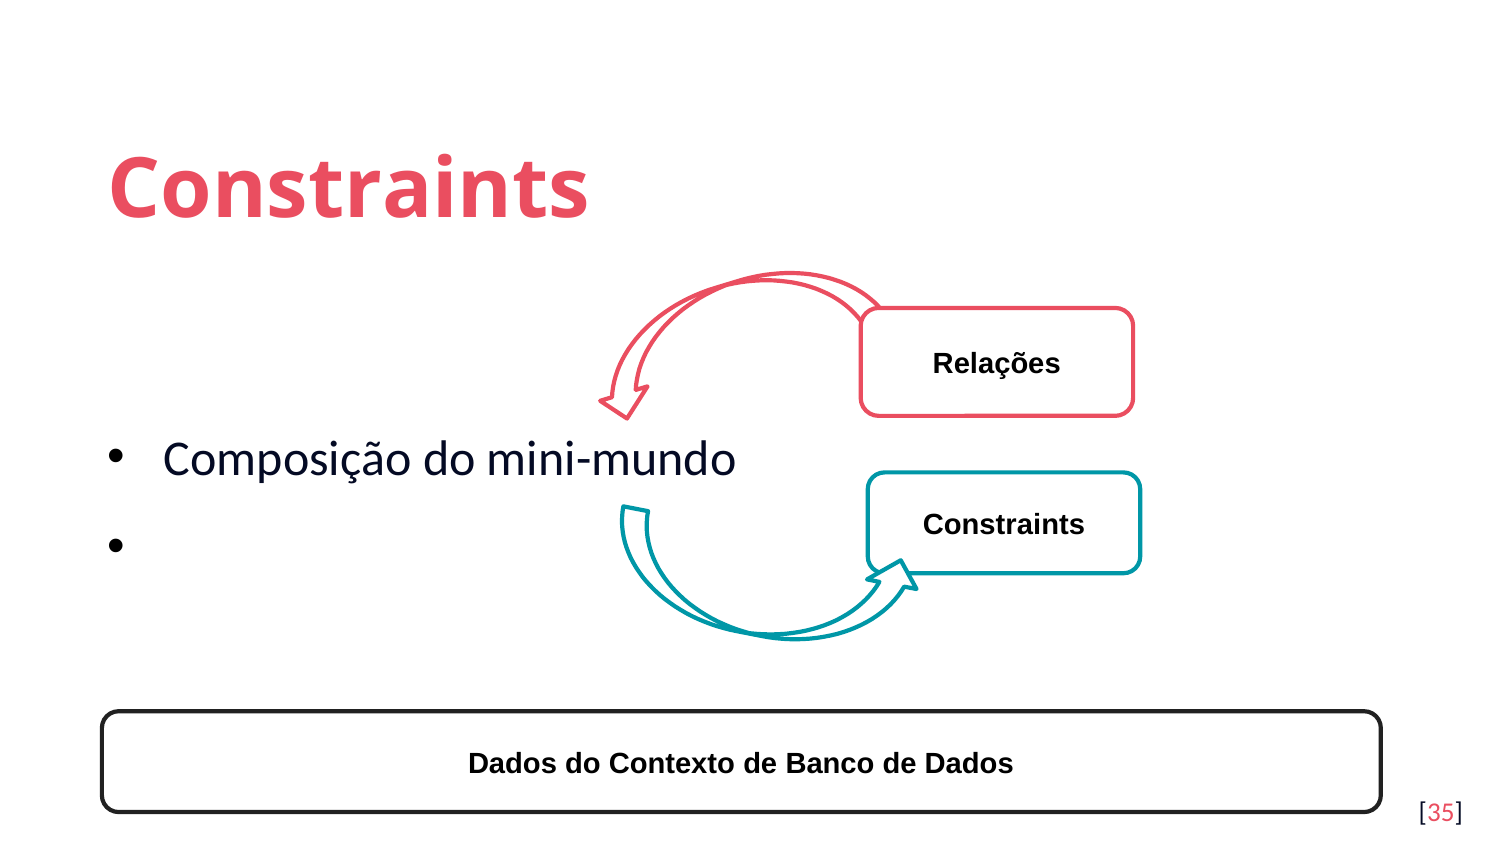

Constraints
Composição do mini-mundo
Relações
Constraints
Dados do Contexto de Banco de Dados